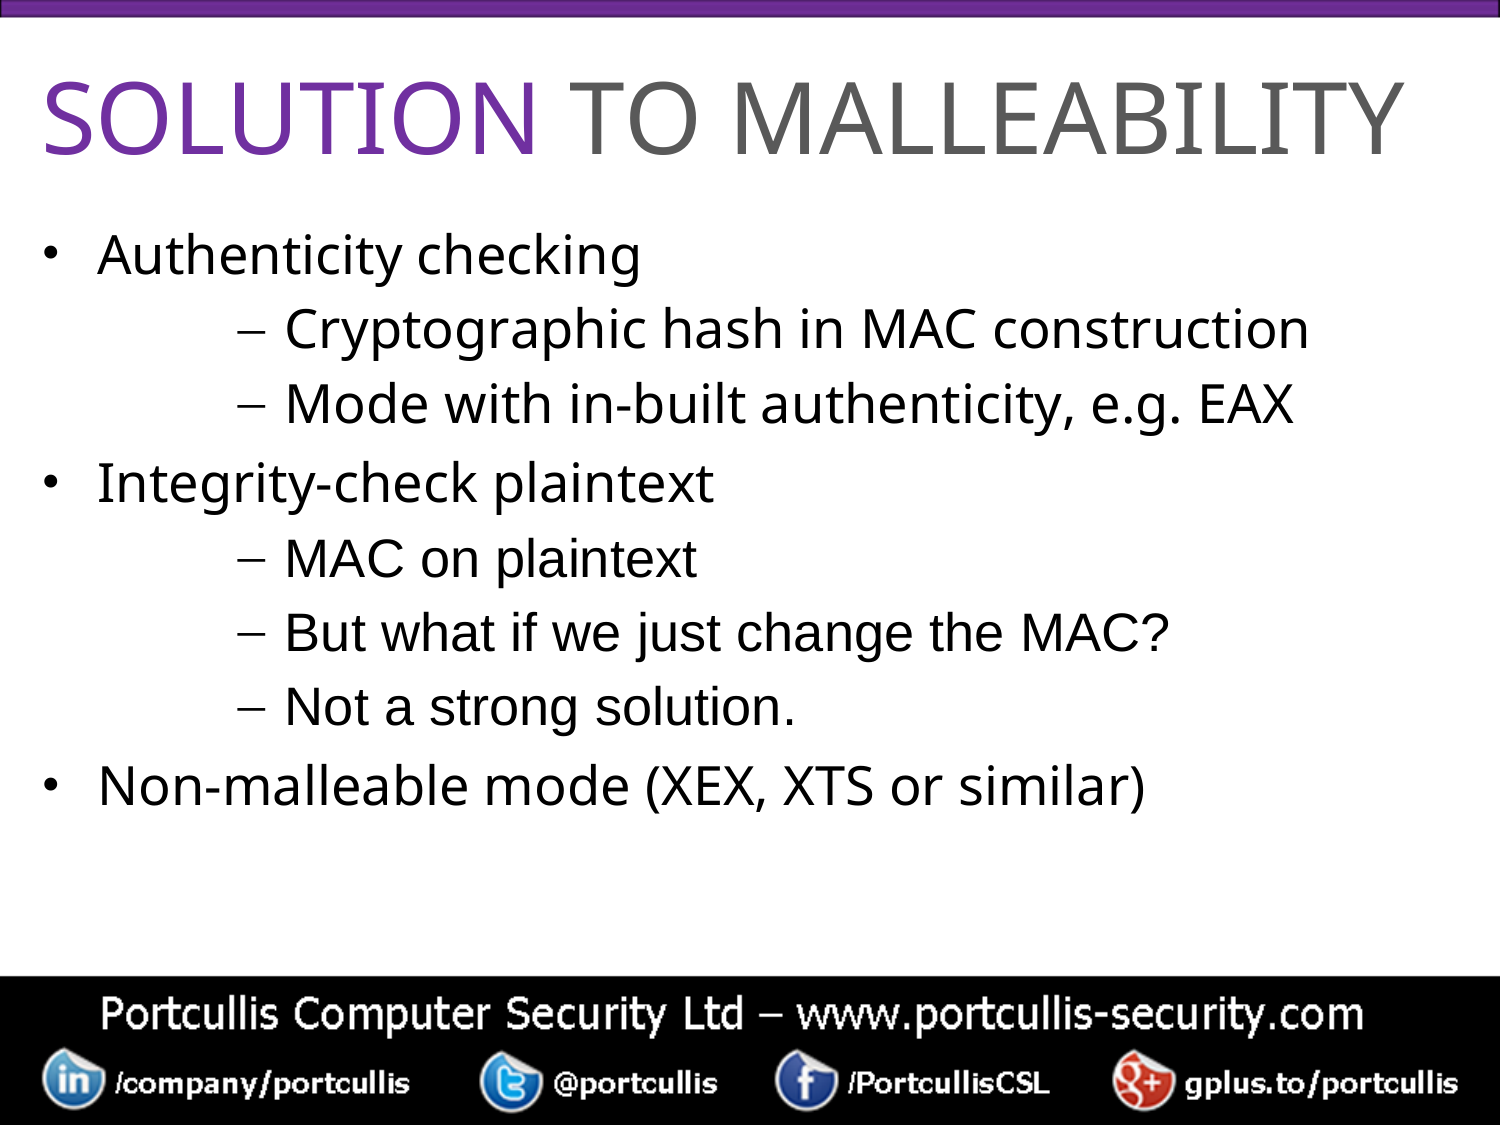

# SOLUTION TO MALLEABILITY
Authenticity checking
Cryptographic hash in MAC construction
Mode with in-built authenticity, e.g. EAX
Integrity-check plaintext
MAC on plaintext
But what if we just change the MAC?
Not a strong solution.
Non-malleable mode (XEX, XTS or similar)